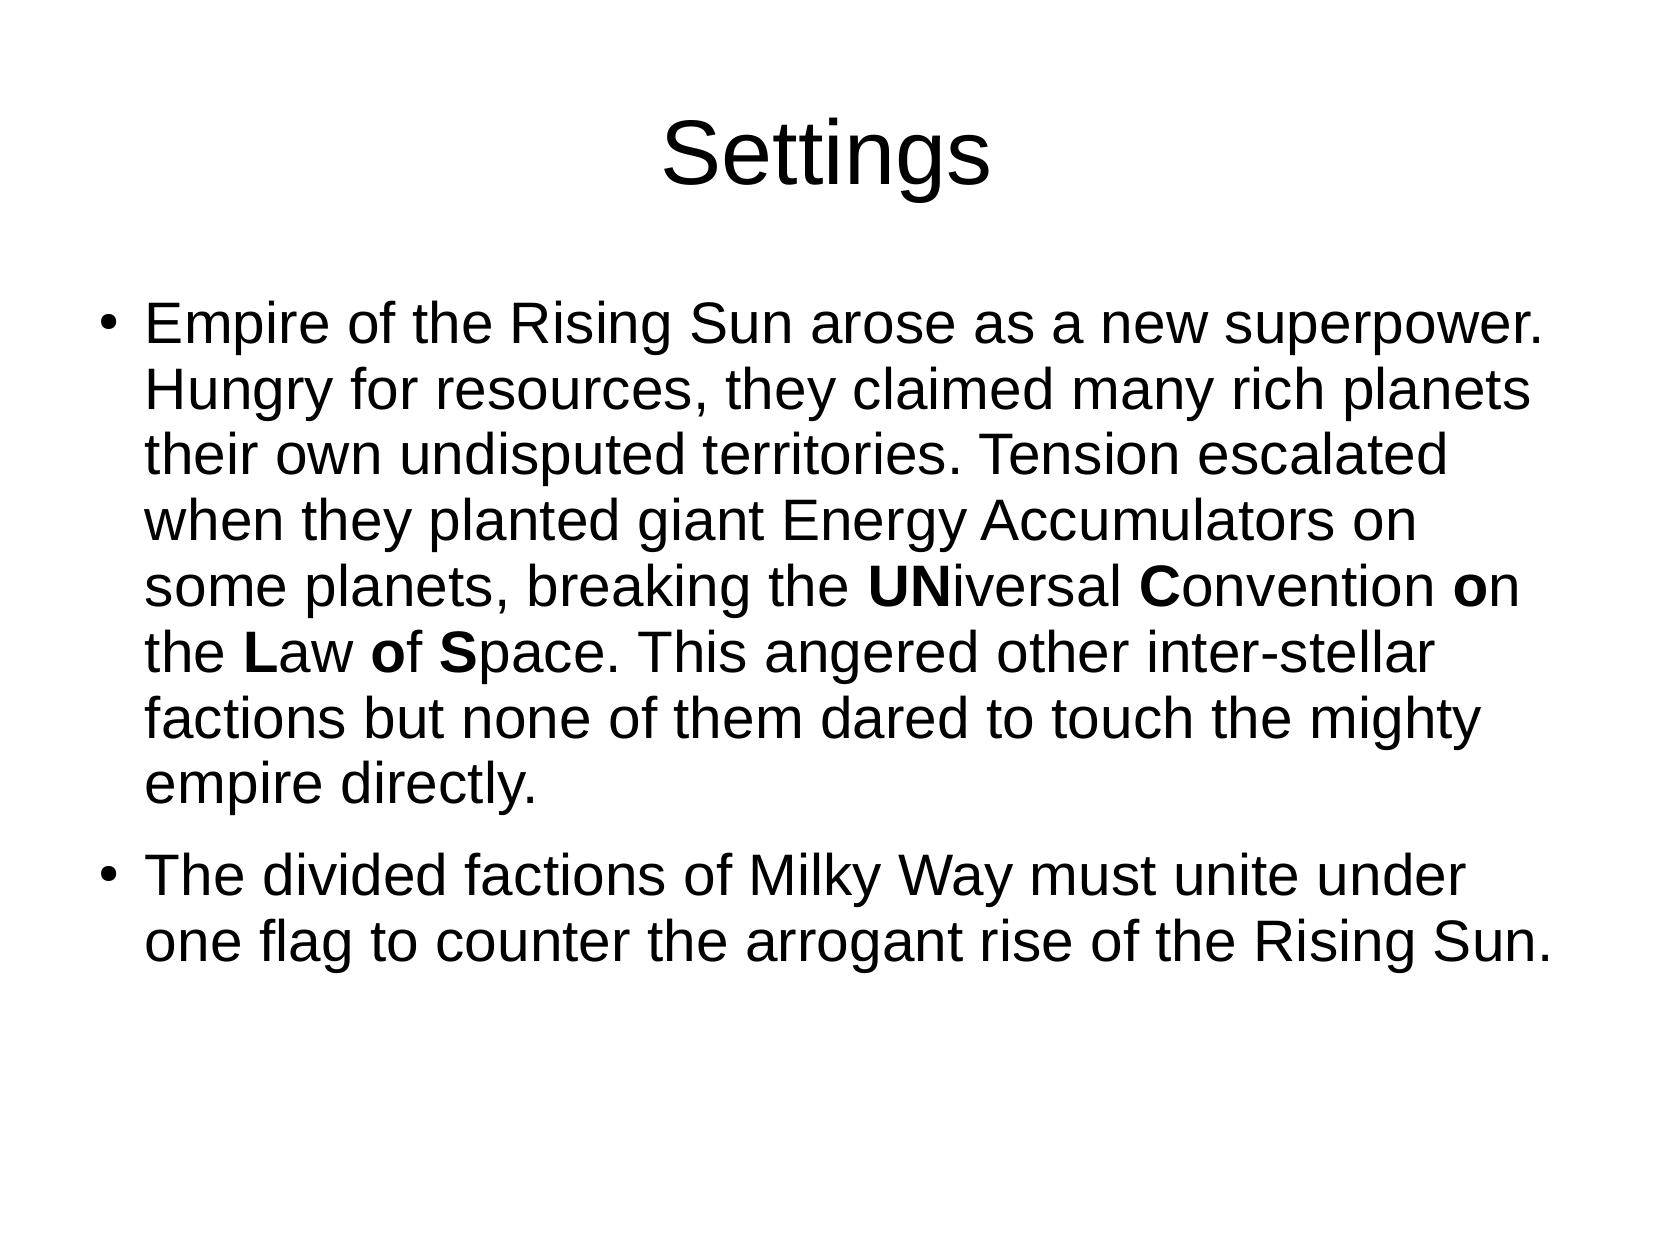

# Settings
Empire of the Rising Sun arose as a new superpower. Hungry for resources, they claimed many rich planets their own undisputed territories. Tension escalated when they planted giant Energy Accumulators on some planets, breaking the UNiversal Convention on the Law of Space. This angered other inter-stellar factions but none of them dared to touch the mighty empire directly.
The divided factions of Milky Way must unite under one flag to counter the arrogant rise of the Rising Sun.